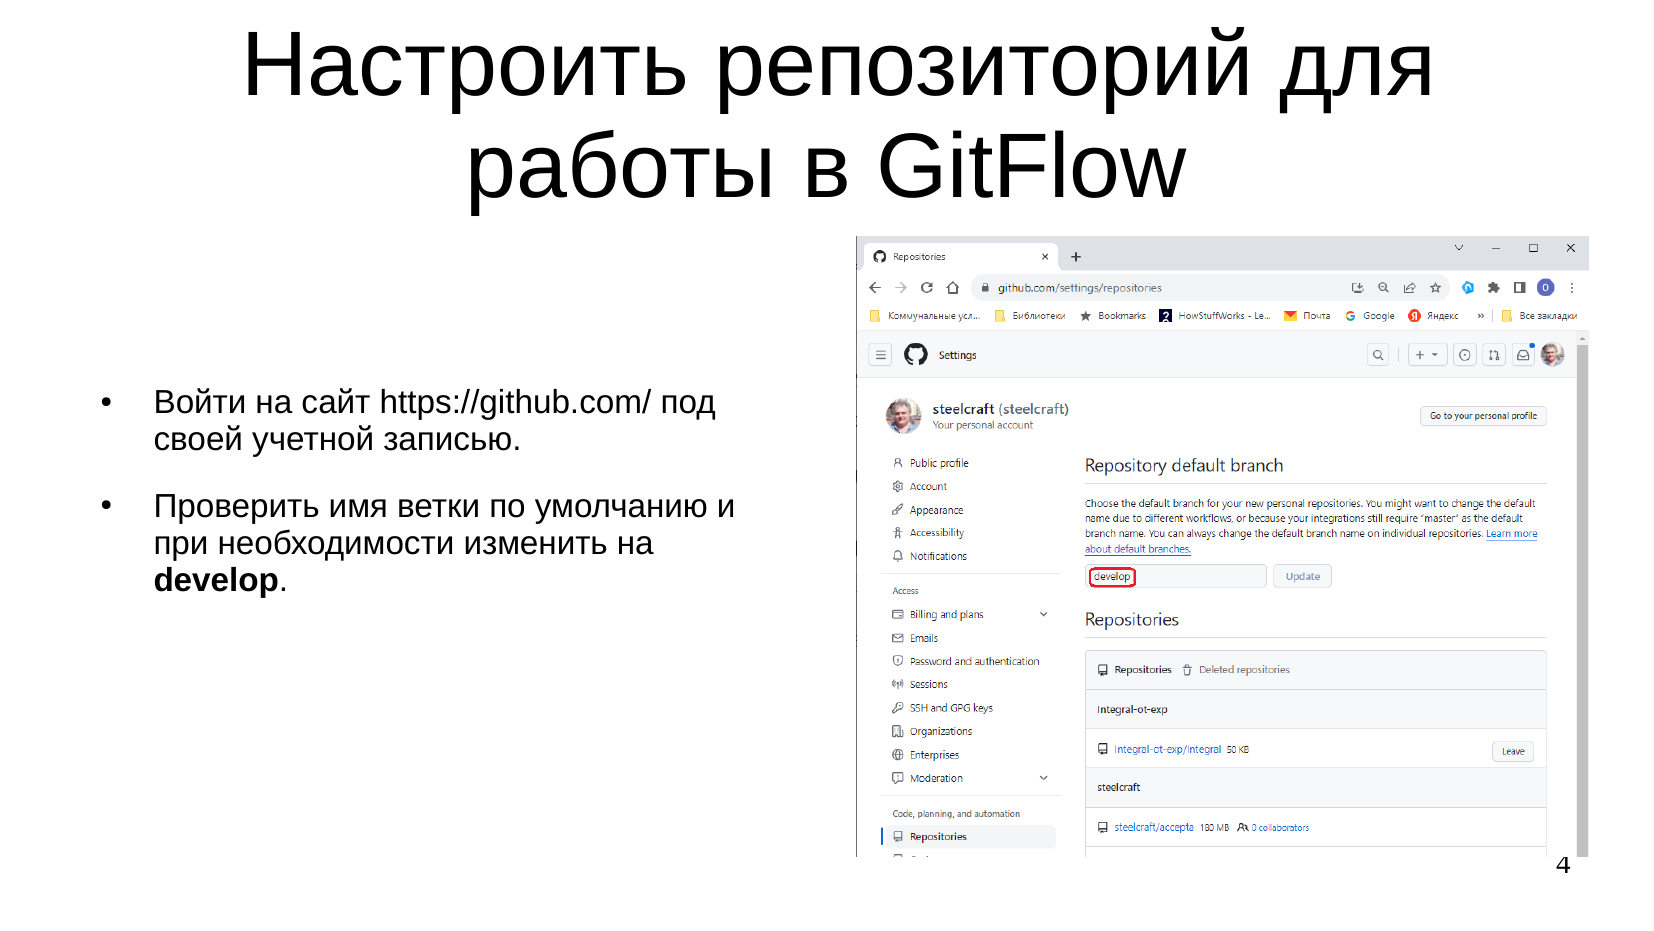

# Настроить репозиторий для работы в GitFlow
Войти на сайт https://github.com/ под своей учетной записью.
Проверить имя ветки по умолчанию и при необходимости изменить на develop.
4